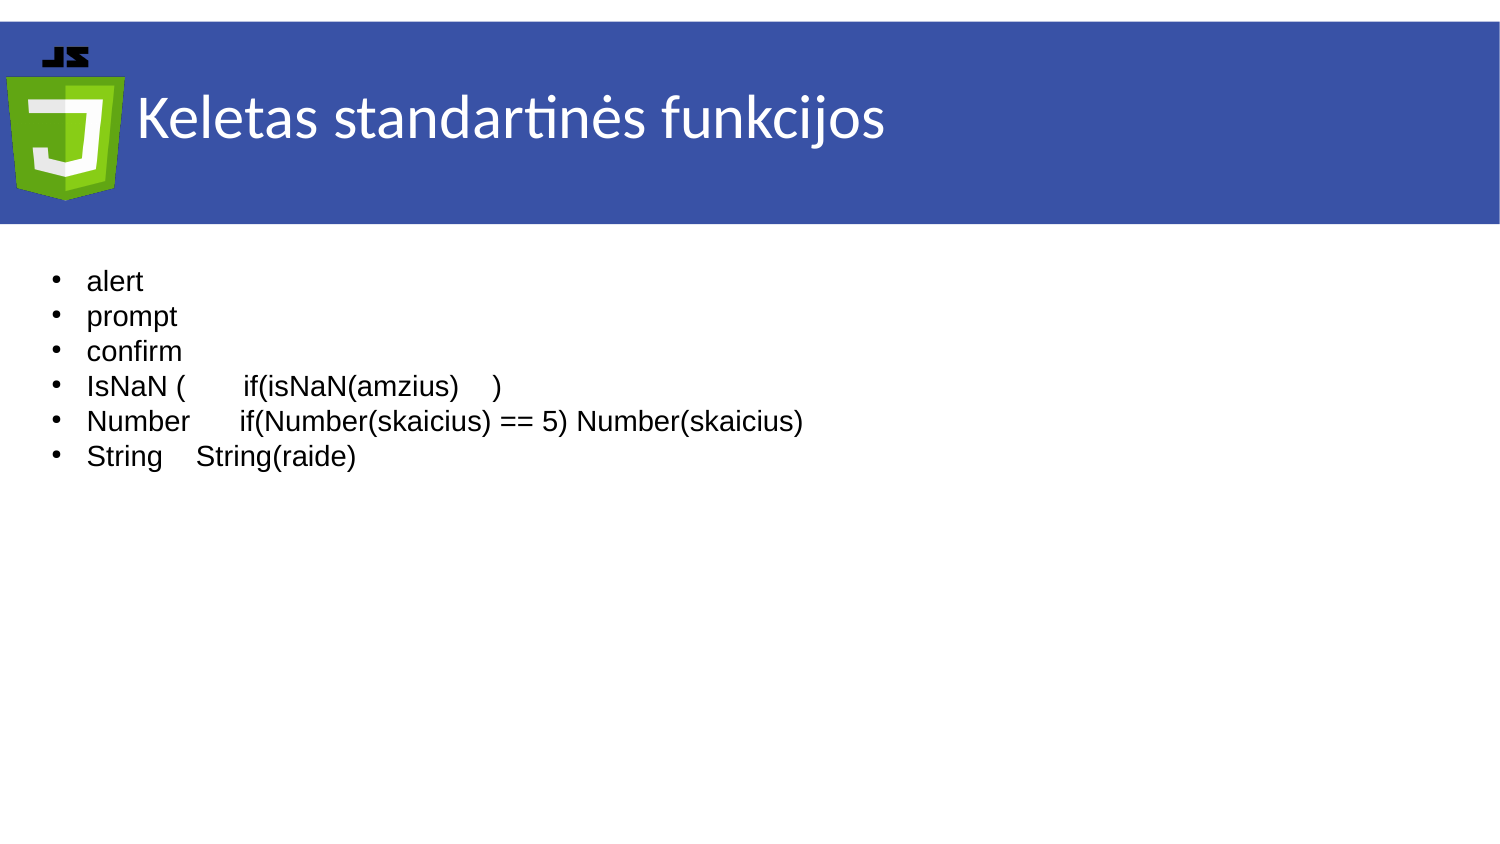

# Keletas standartinės funkcijos
alert
prompt
confirm
IsNaN ( if(isNaN(amzius) )
Number if(Number(skaicius) == 5) Number(skaicius)
String String(raide)